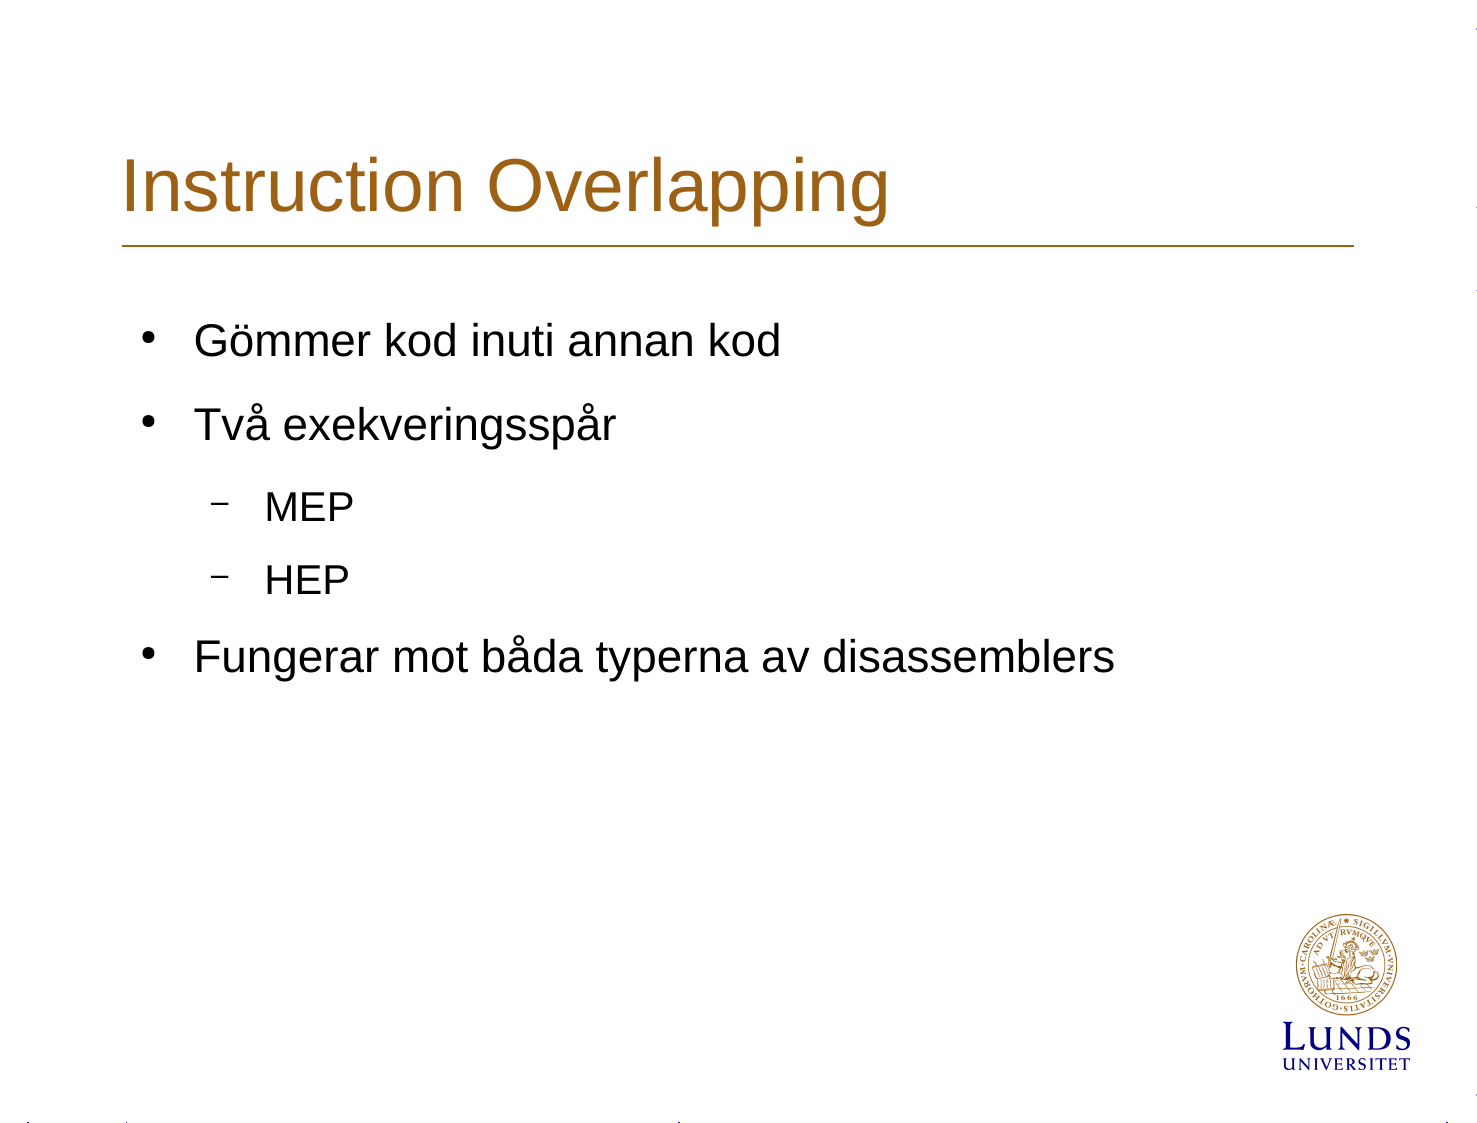

# Instruction Overlapping
Gömmer kod inuti annan kod
Två exekveringsspår
MEP
HEP
Fungerar mot båda typerna av disassemblers